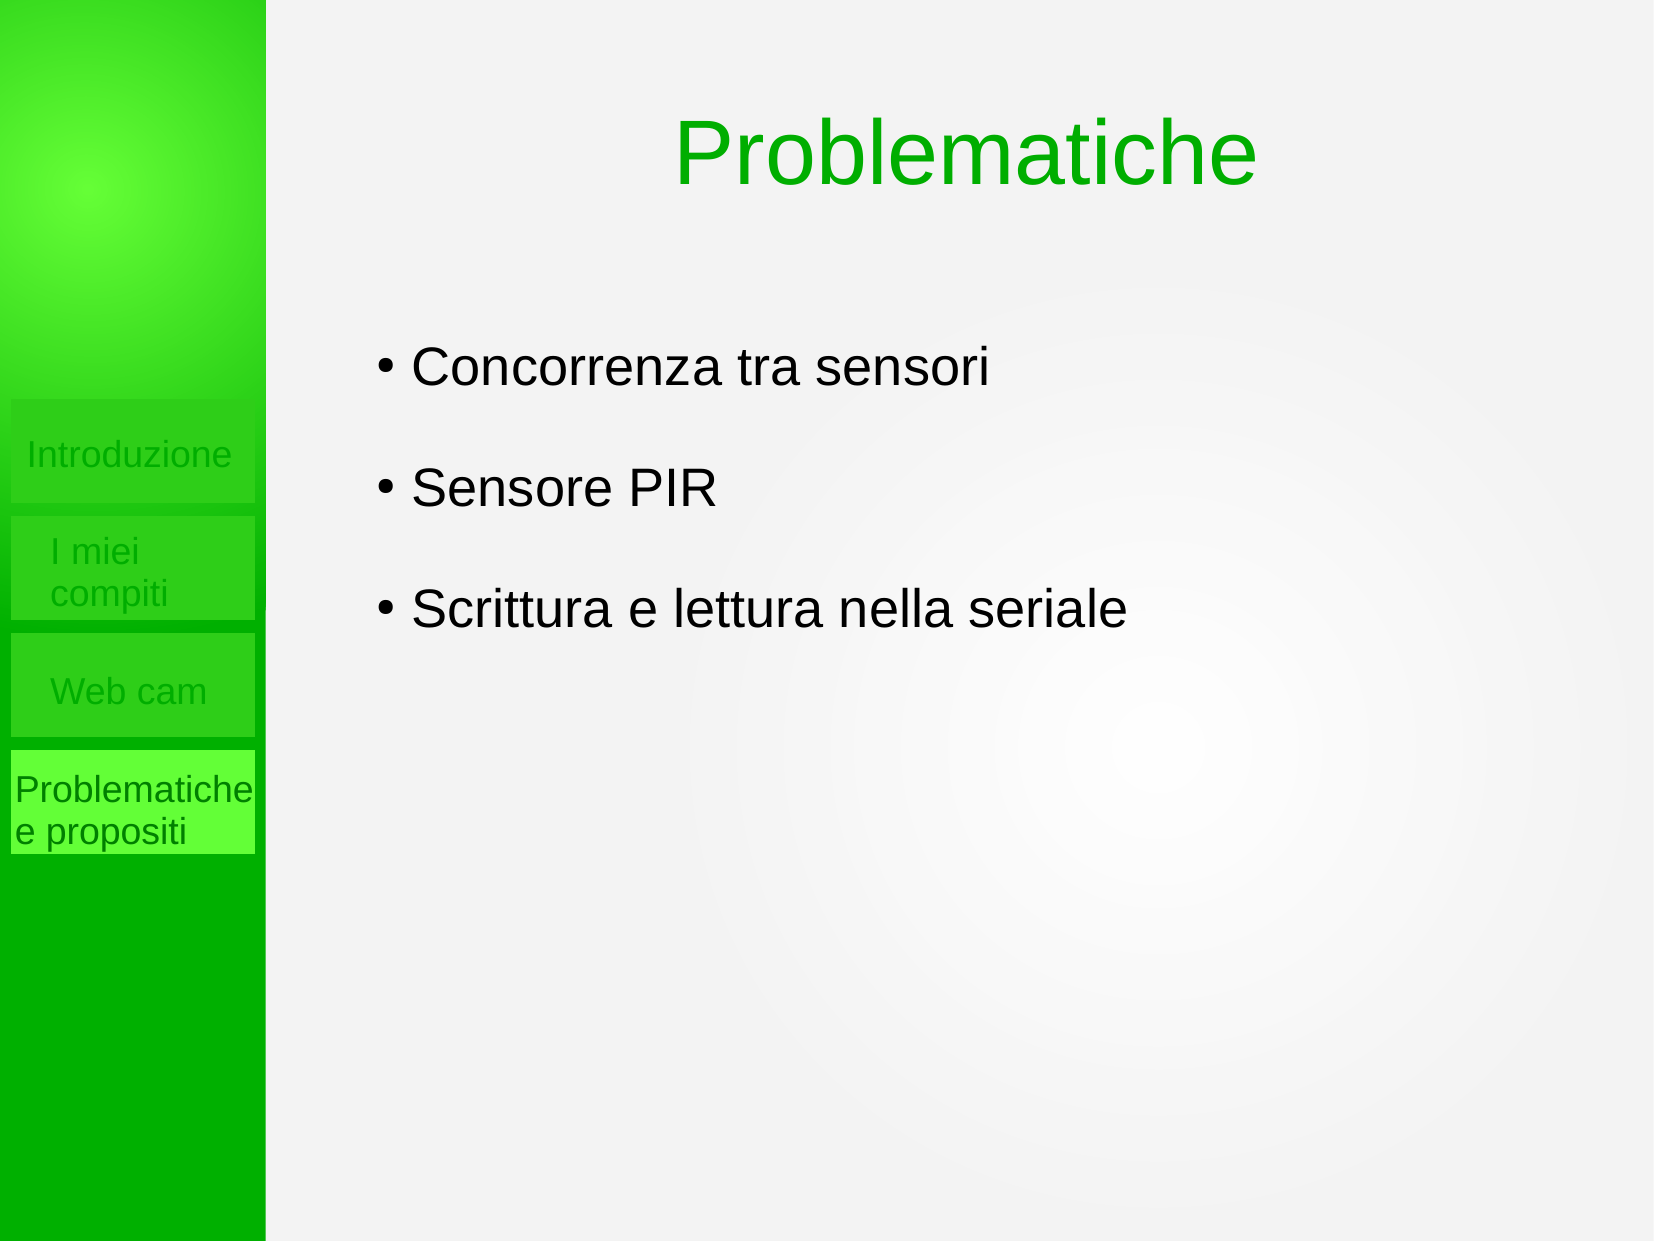

# Problematiche
Concorrenza tra sensori
Sensore PIR
Scrittura e lettura nella seriale
Introduzione
I miei compiti
Web cam
Problematiche e propositi